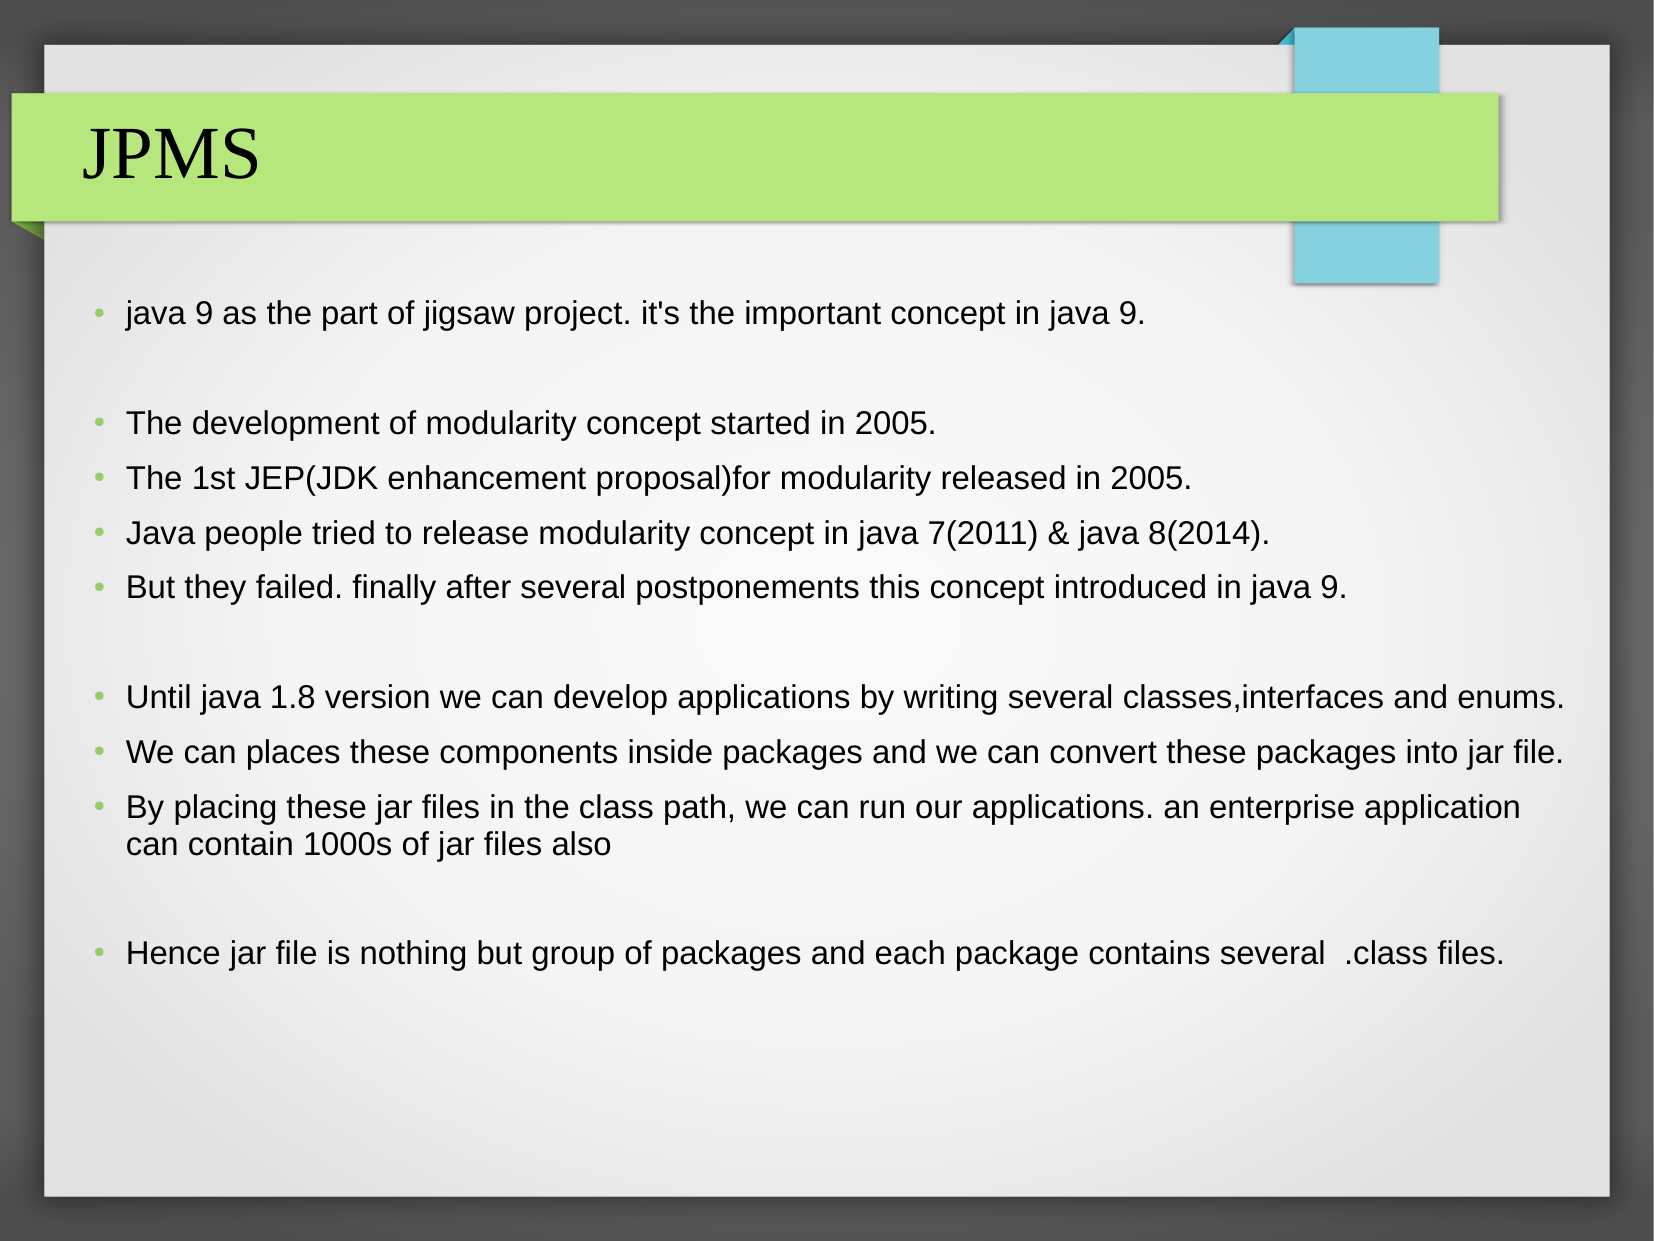

# JPMS
java 9 as the part of jigsaw project. it's the important concept in java 9.
The development of modularity concept started in 2005.
The 1st JEP(JDK enhancement proposal)for modularity released in 2005.
Java people tried to release modularity concept in java 7(2011) & java 8(2014).
But they failed. finally after several postponements this concept introduced in java 9.
Until java 1.8 version we can develop applications by writing several classes,interfaces and enums.
We can places these components inside packages and we can convert these packages into jar file.
By placing these jar files in the class path, we can run our applications. an enterprise application can contain 1000s of jar files also
Hence jar file is nothing but group of packages and each package contains several .class files.